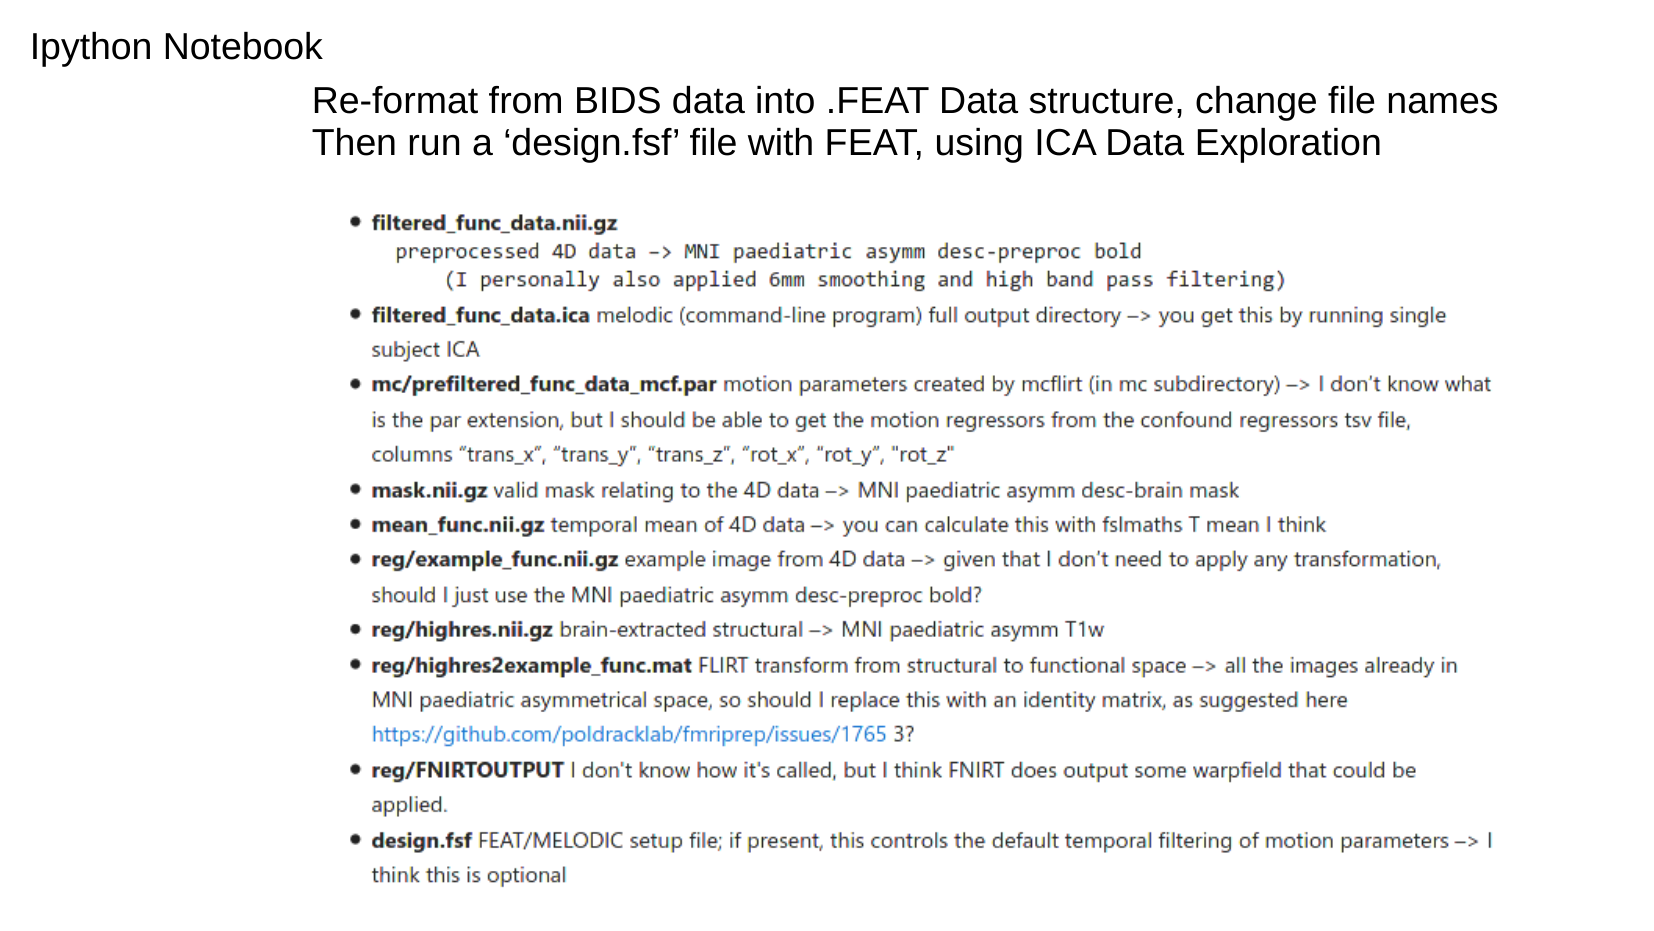

Ipython Notebook
Re-format from BIDS data into .FEAT Data structure, change file names
Then run a ‘design.fsf’ file with FEAT, using ICA Data Exploration